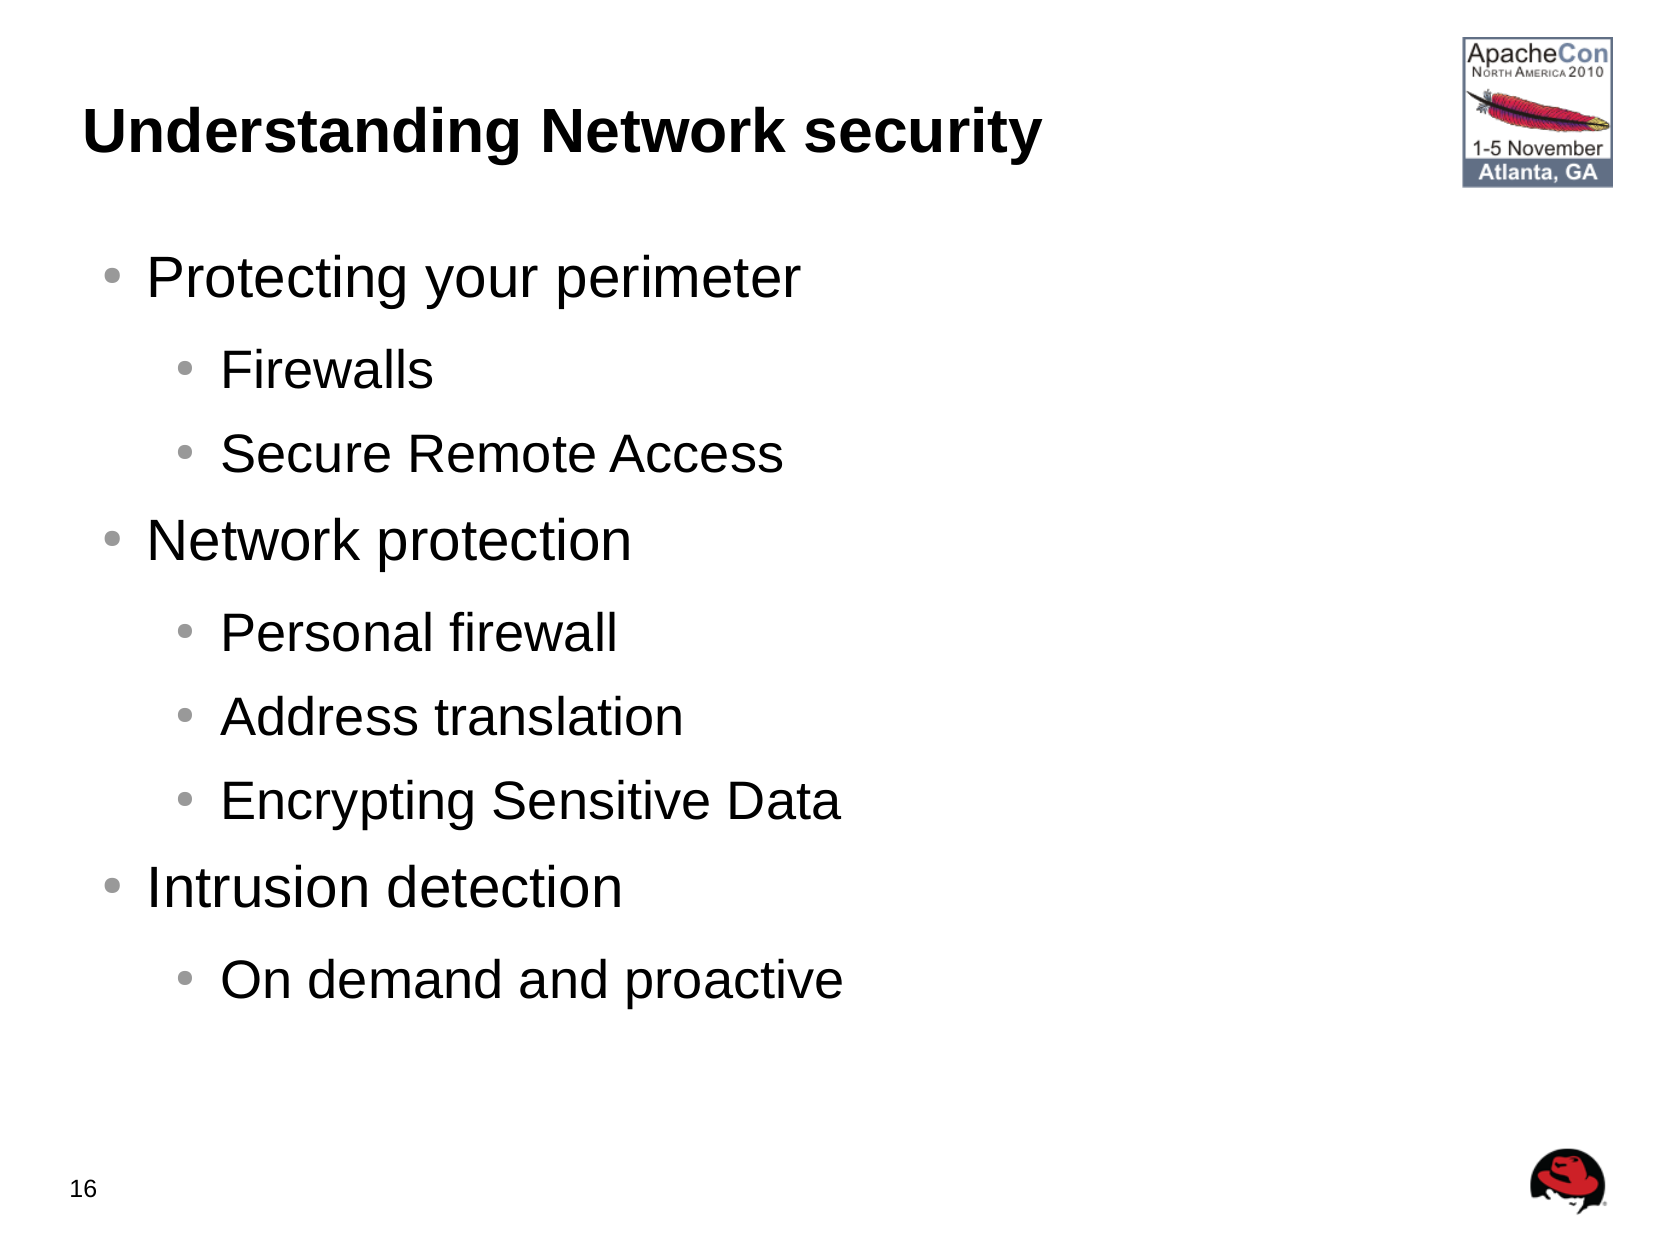

# Understanding Network security
Protecting your perimeter
Firewalls
Secure Remote Access
Network protection
Personal firewall
Address translation
Encrypting Sensitive Data
Intrusion detection
On demand and proactive